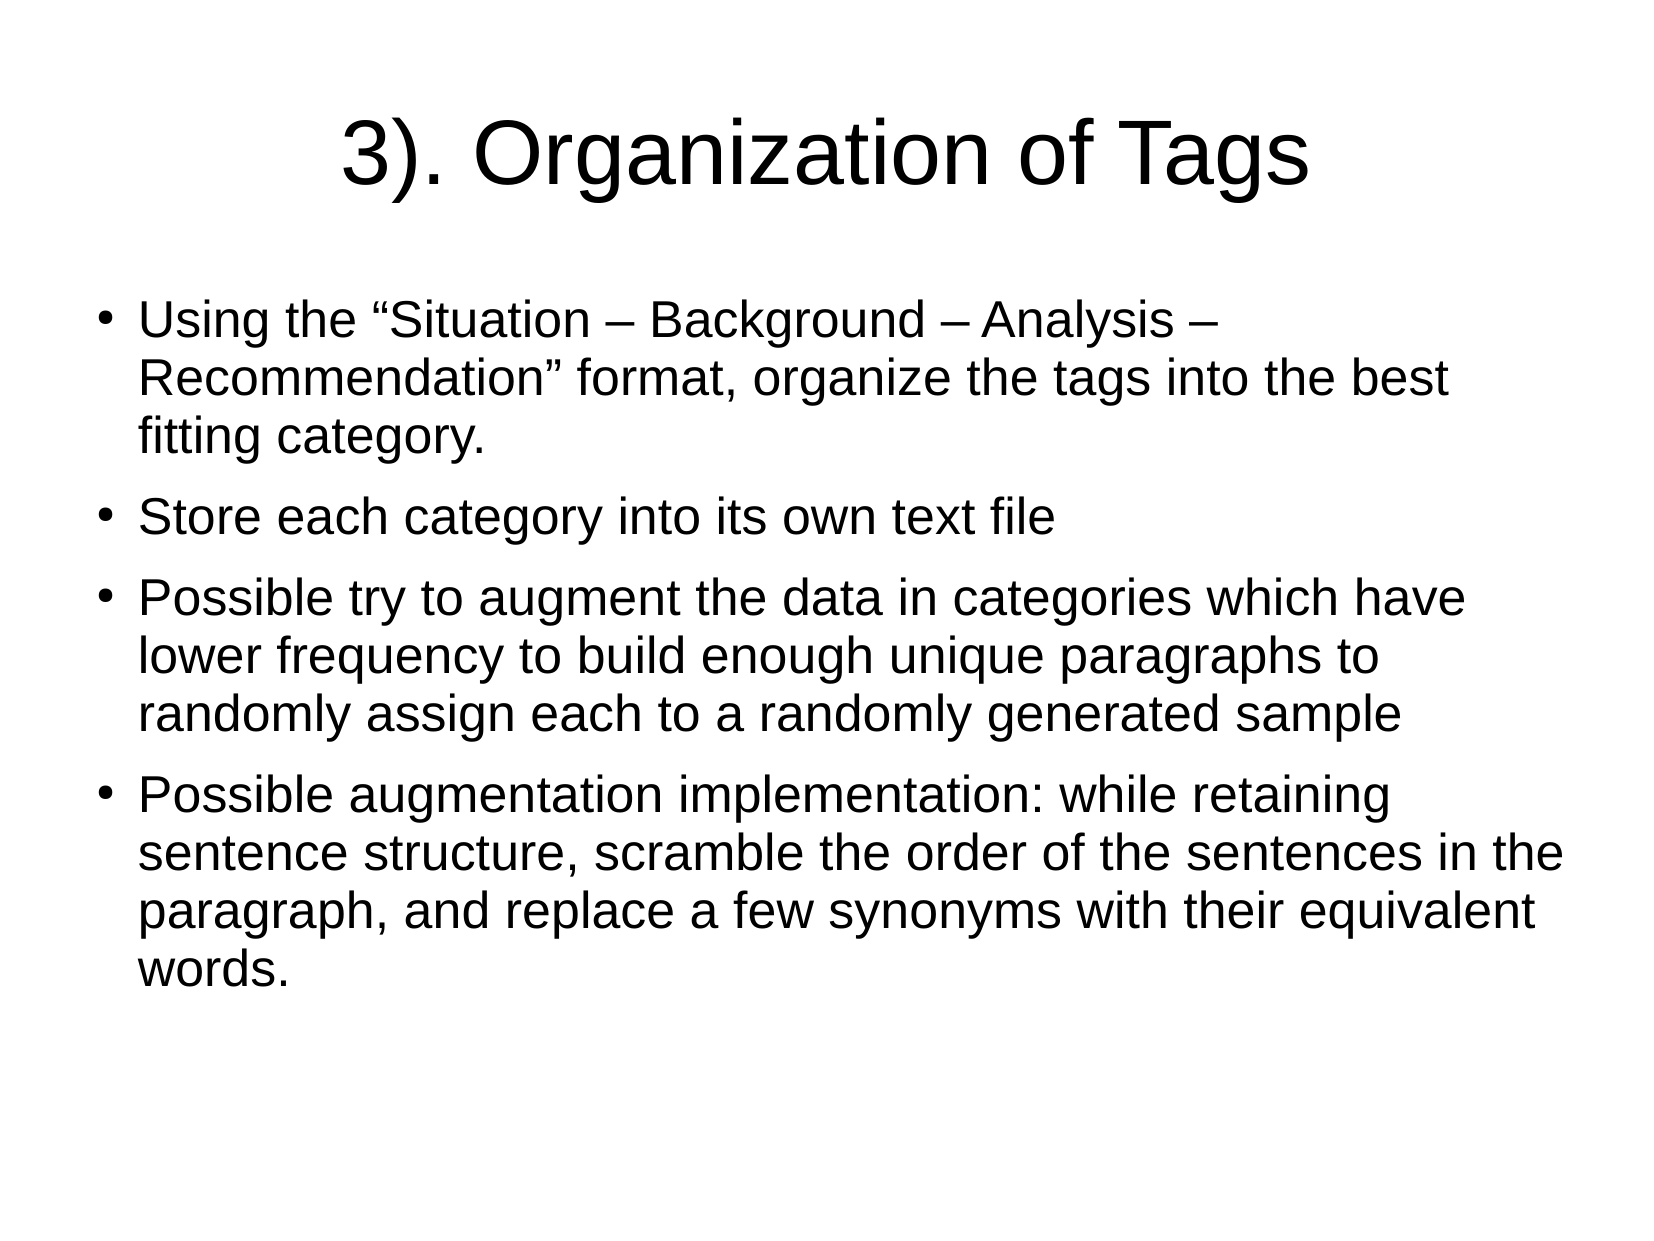

# 3). Organization of Tags
Using the “Situation – Background – Analysis – Recommendation” format, organize the tags into the best fitting category.
Store each category into its own text file
Possible try to augment the data in categories which have lower frequency to build enough unique paragraphs to randomly assign each to a randomly generated sample
Possible augmentation implementation: while retaining sentence structure, scramble the order of the sentences in the paragraph, and replace a few synonyms with their equivalent words.